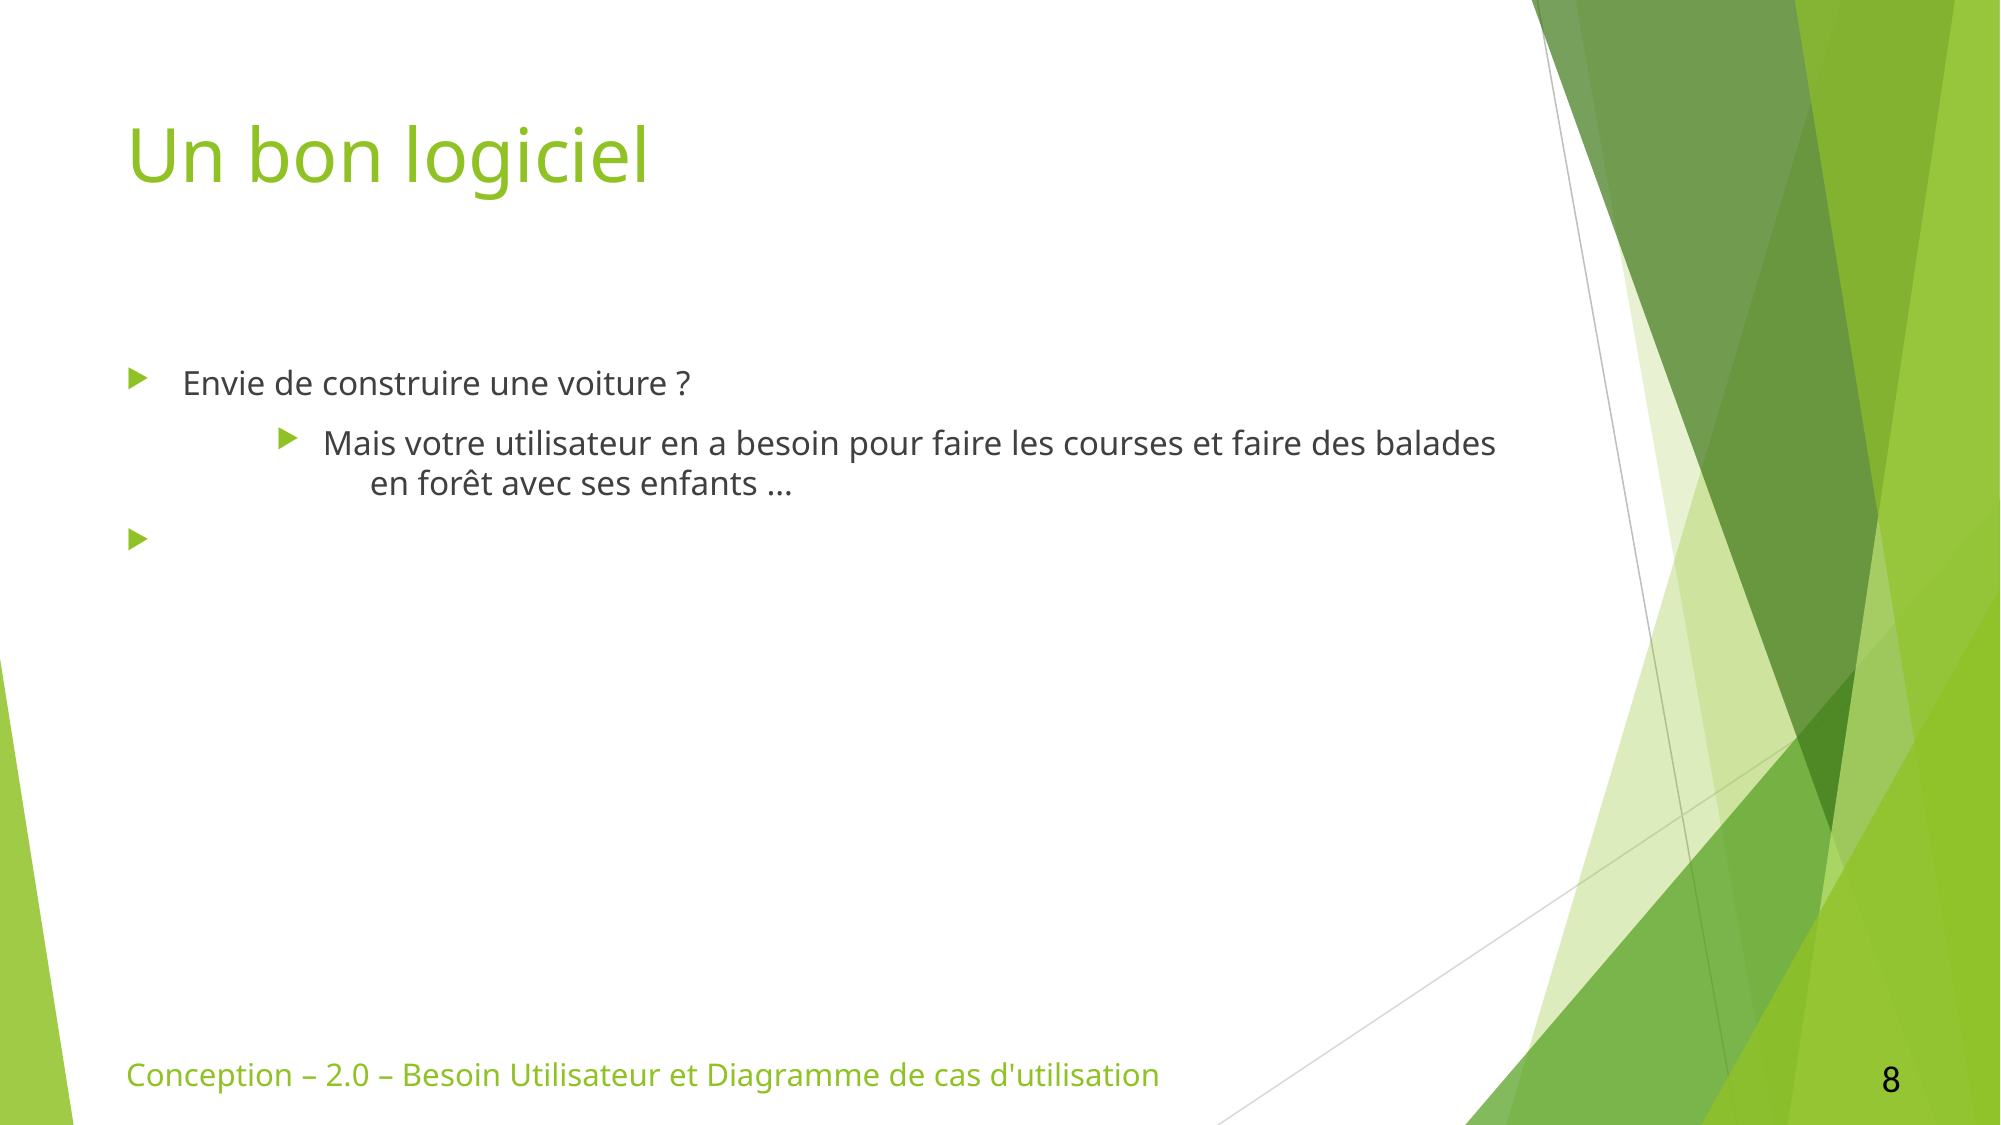

# Un bon logiciel
Envie de construire une voiture ?
Mais votre utilisateur en a besoin pour faire les courses et faire des balades en forêt avec ses enfants …
Conception – 2.0 – Besoin Utilisateur et Diagramme de cas d'utilisation